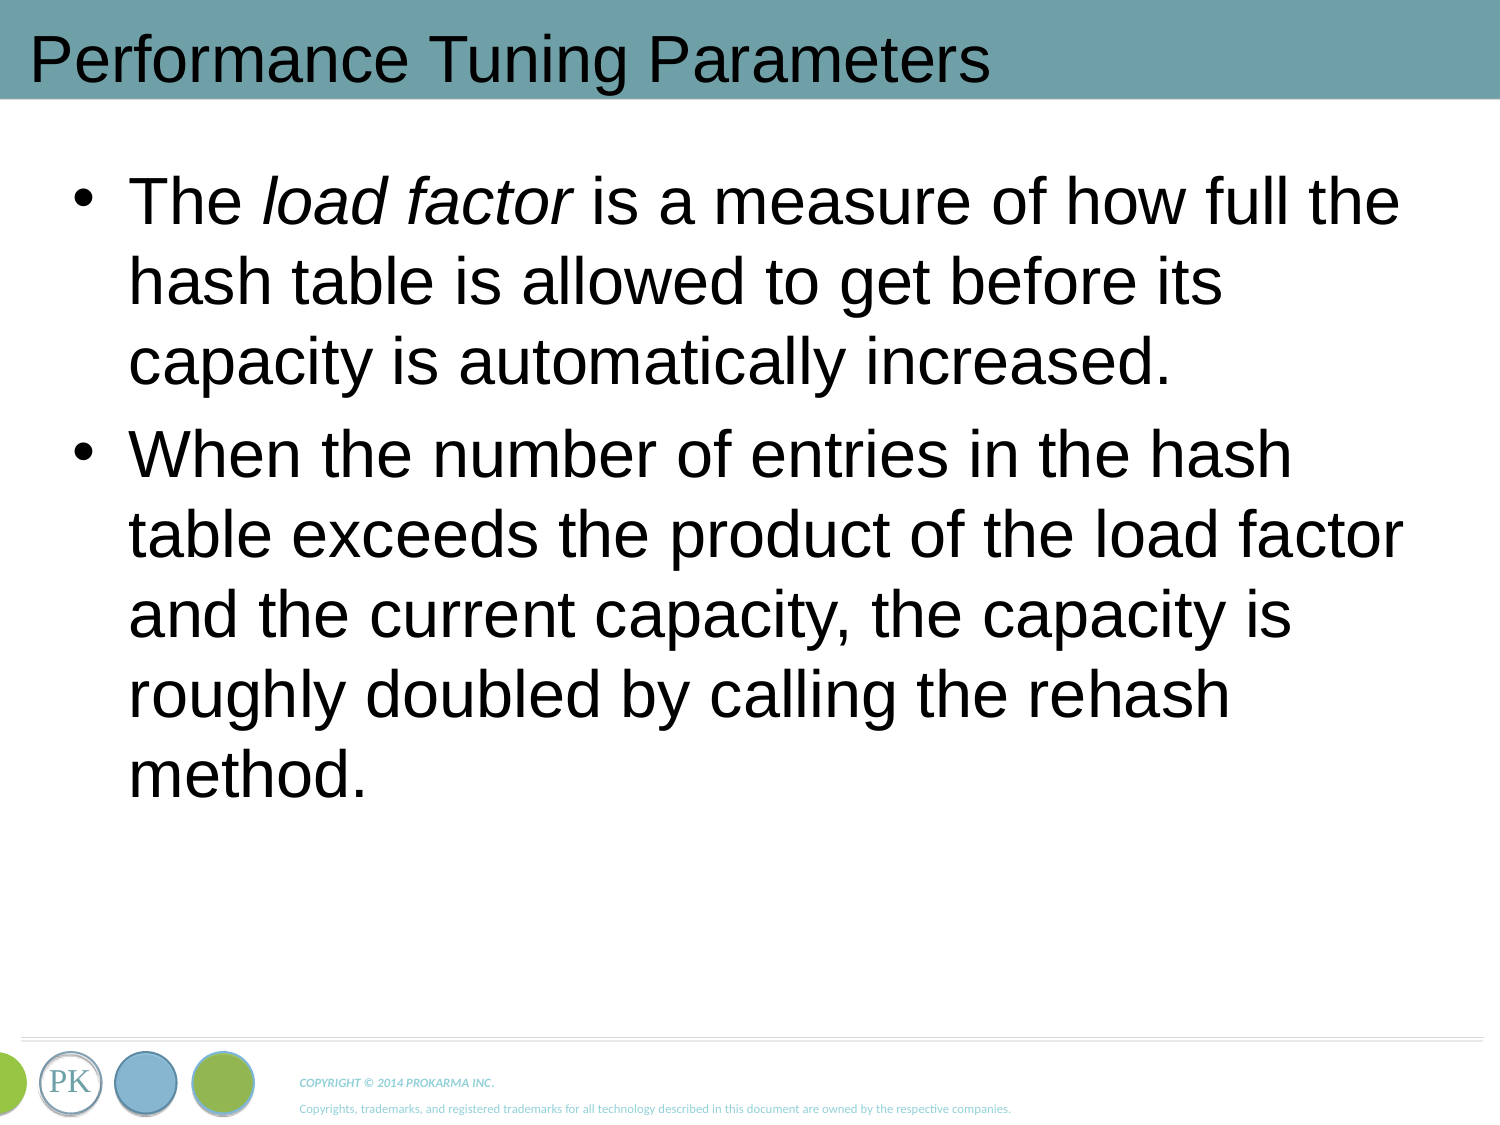

Performance Tuning Parameters
The load factor is a measure of how full the hash table is allowed to get before its capacity is automatically increased.
When the number of entries in the hash table exceeds the product of the load factor and the current capacity, the capacity is roughly doubled by calling the rehash method.